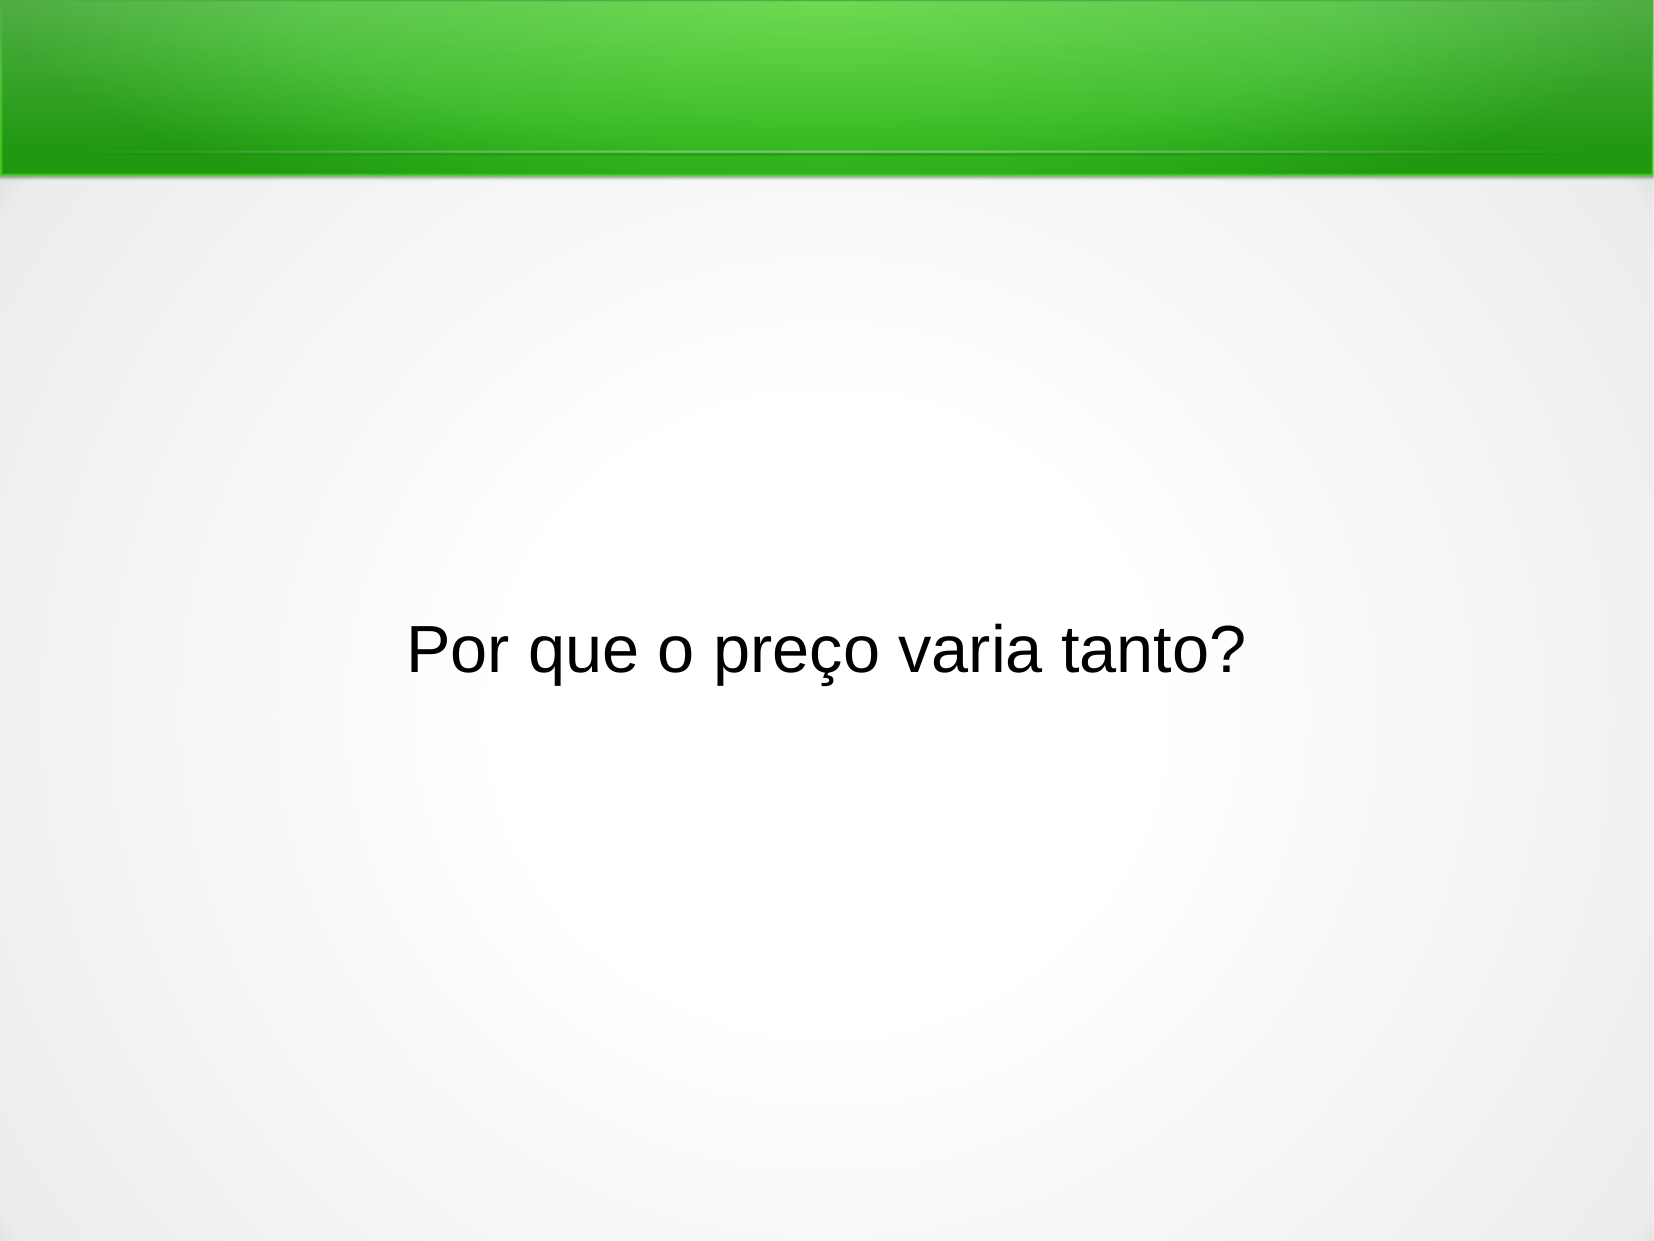

#
Por que o preço varia tanto?